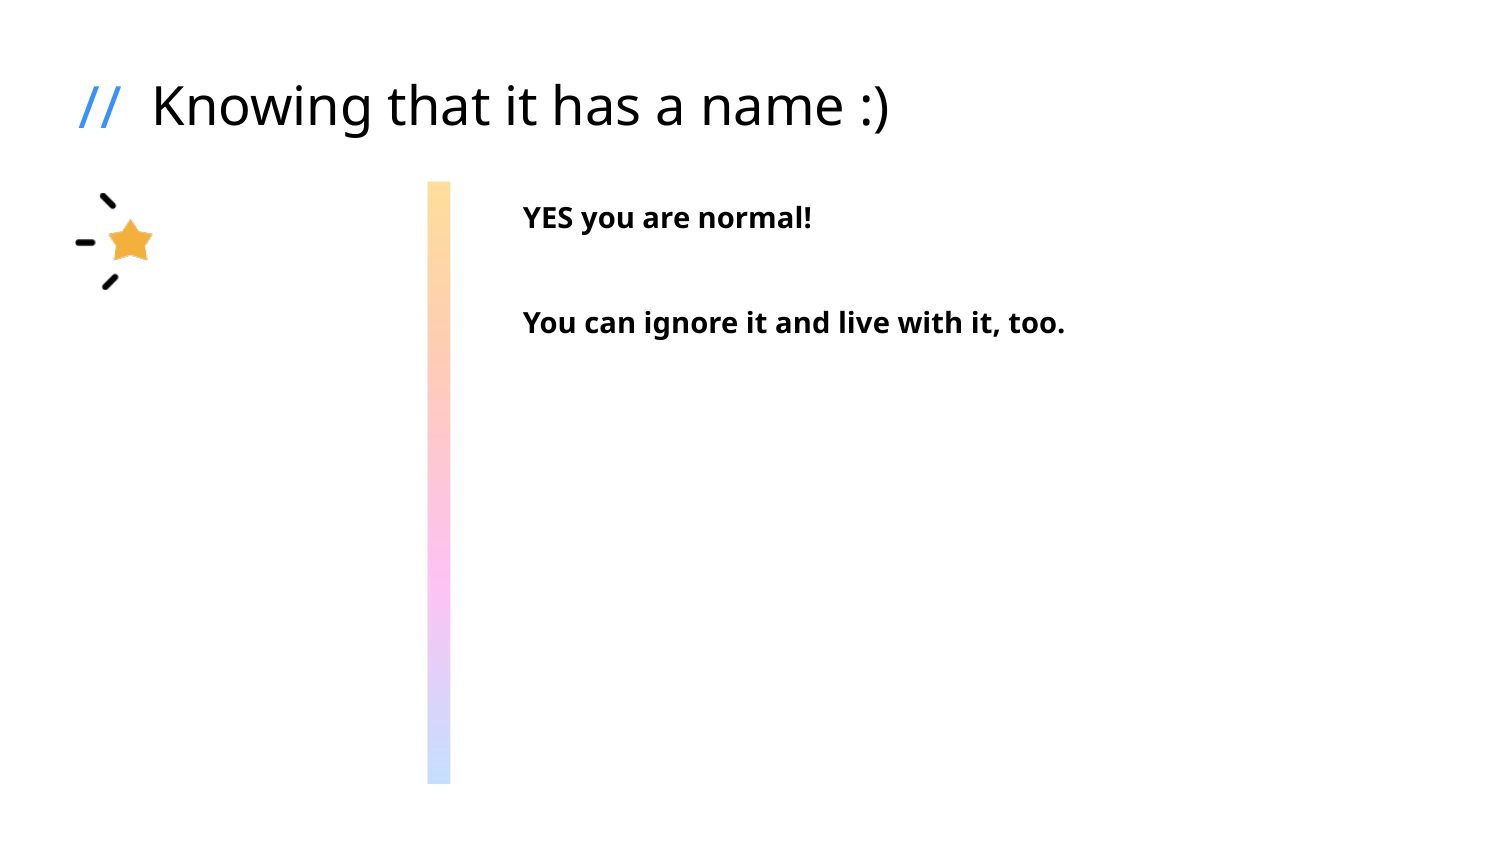

# Knowing that it has a name :)
YES you are normal!
You can ignore it and live with it, too.